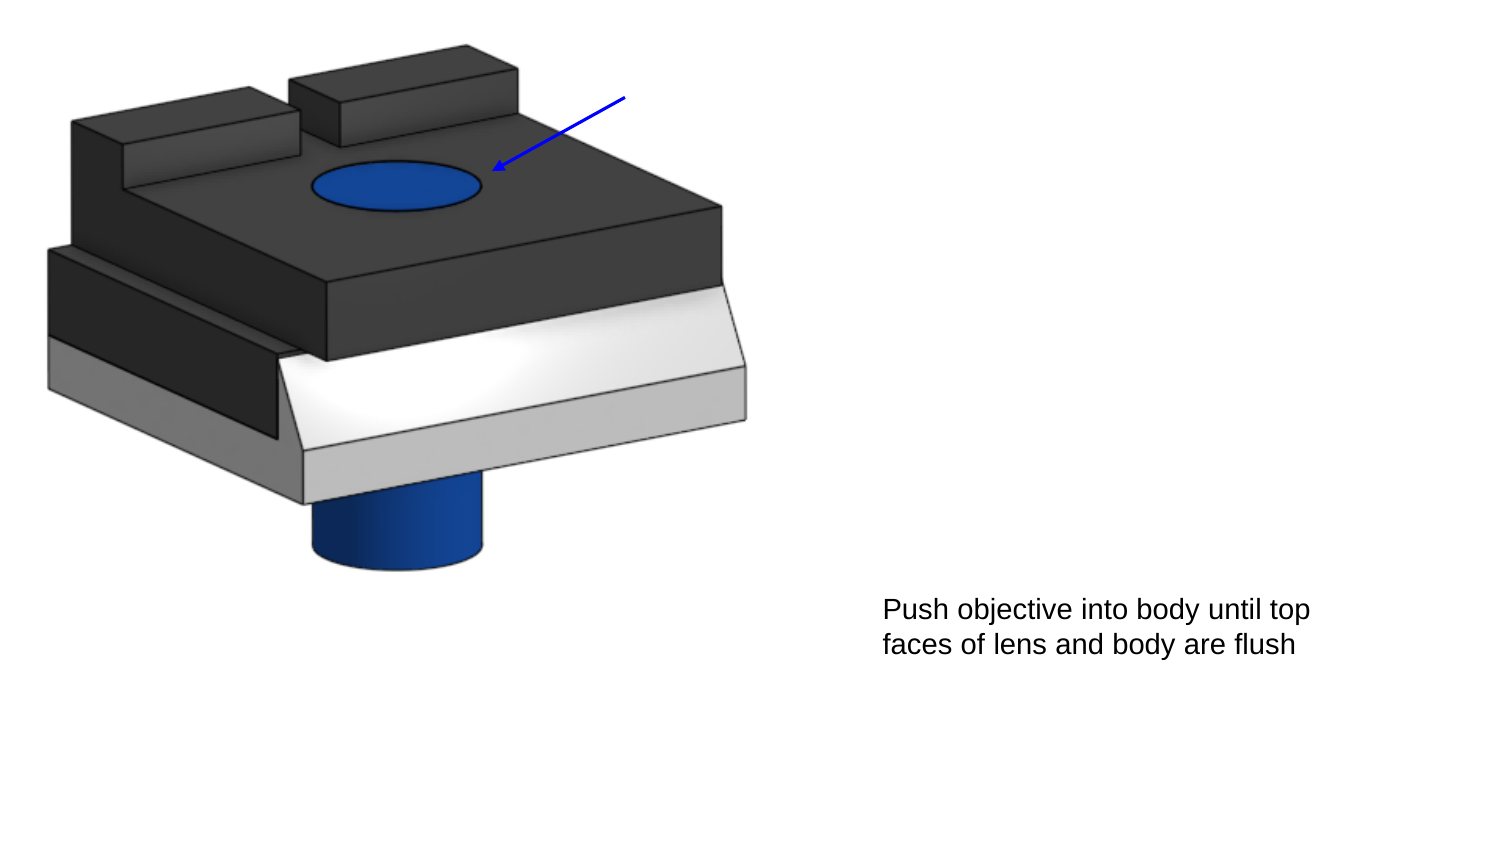

Push objective into body until top faces of lens and body are flush